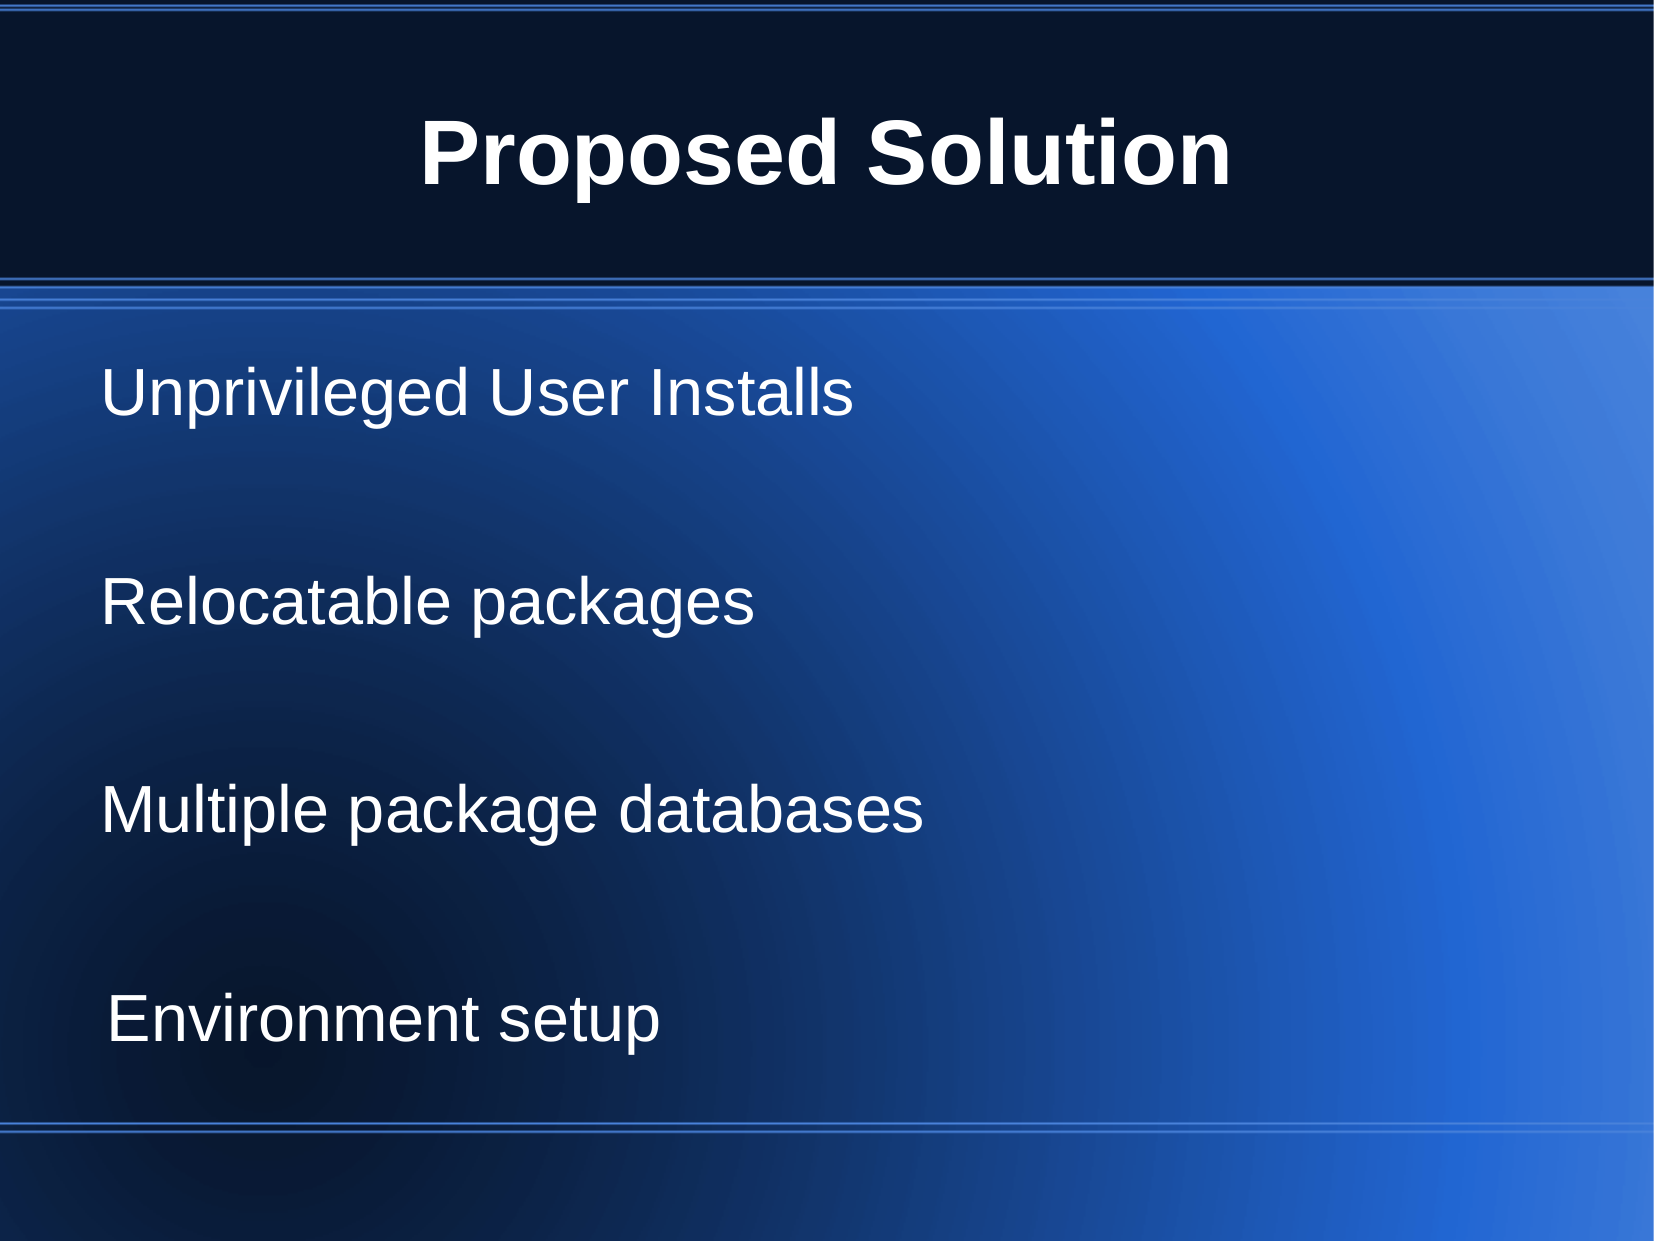

# Proposed Solution
Unprivileged User Installs
Relocatable packages
Multiple package databases
Environment setup